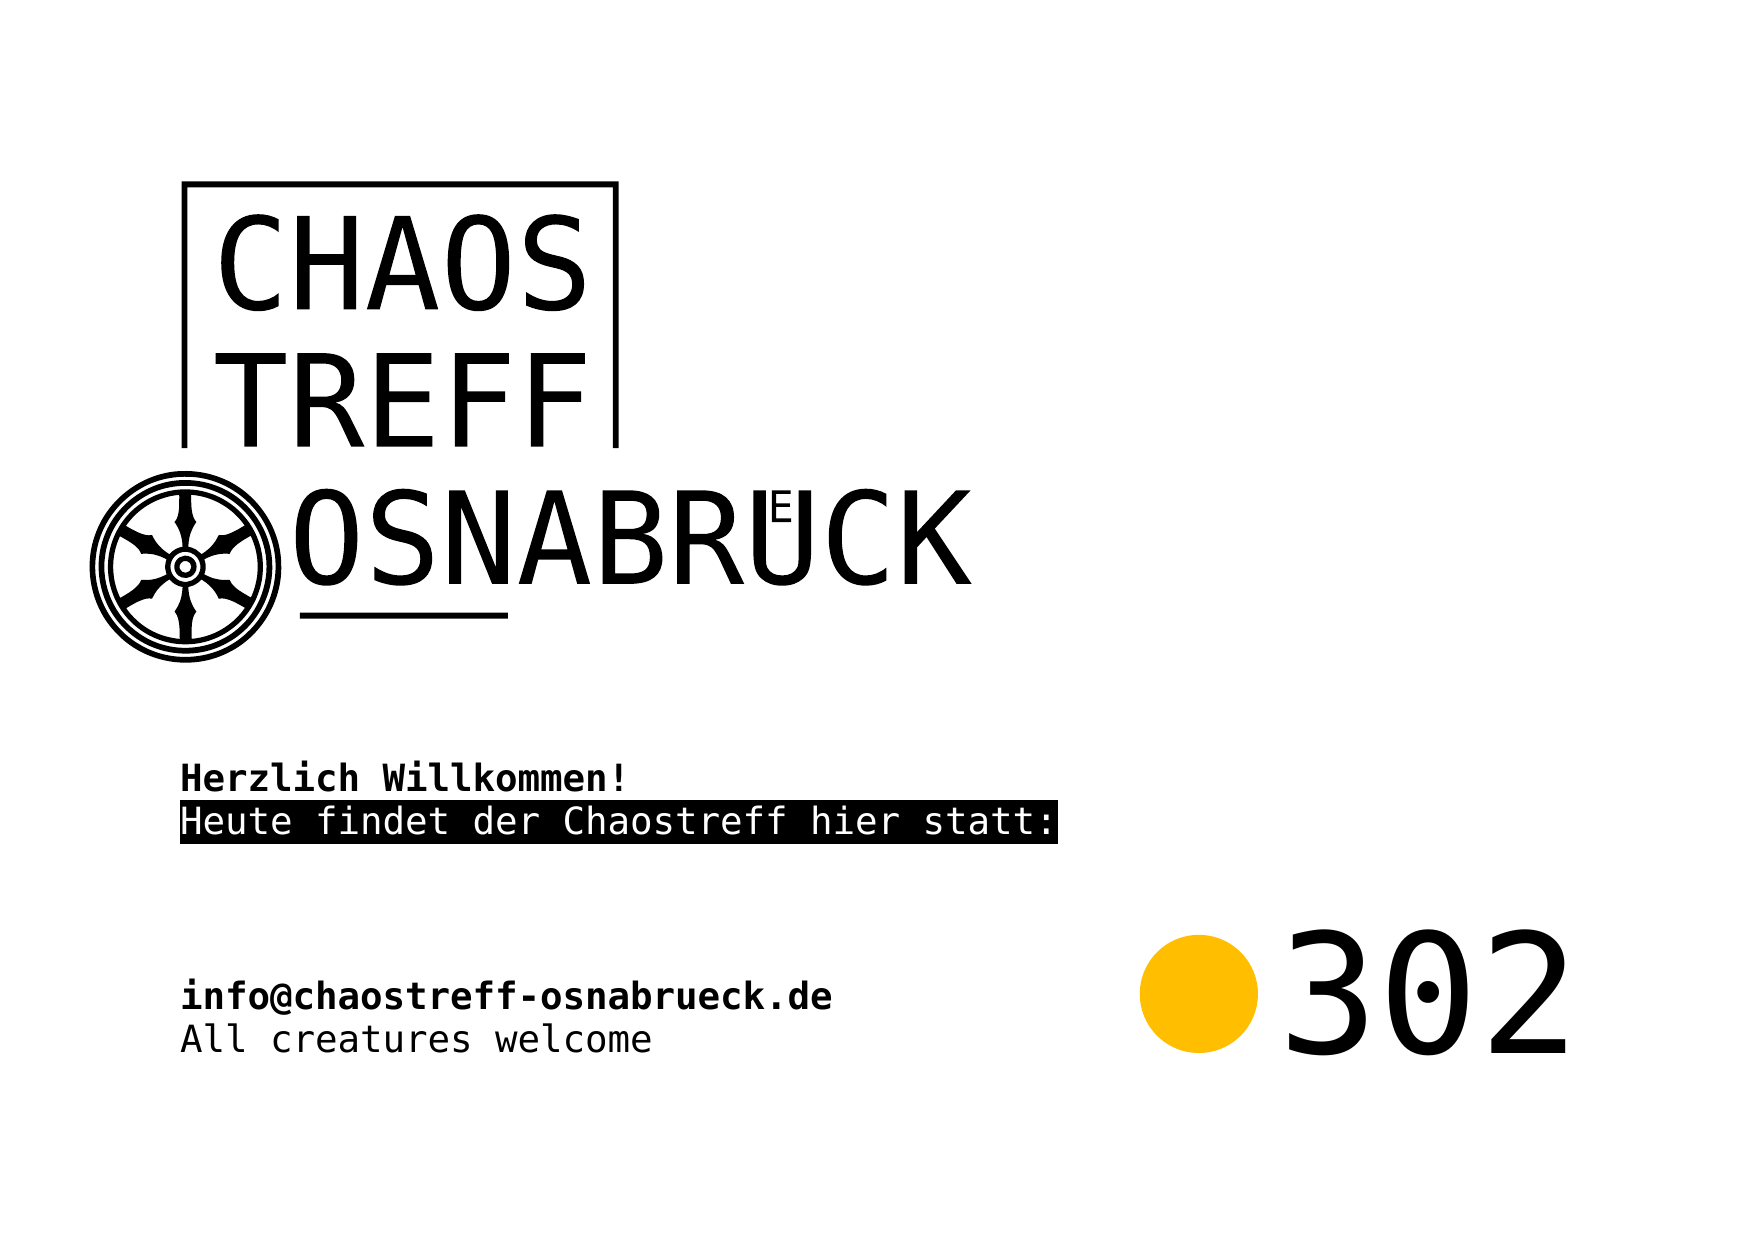

Herzlich Willkommen!
Heute findet der Chaostreff hier statt:
info@chaostreff-osnabrueck.de
All creatures welcome
302